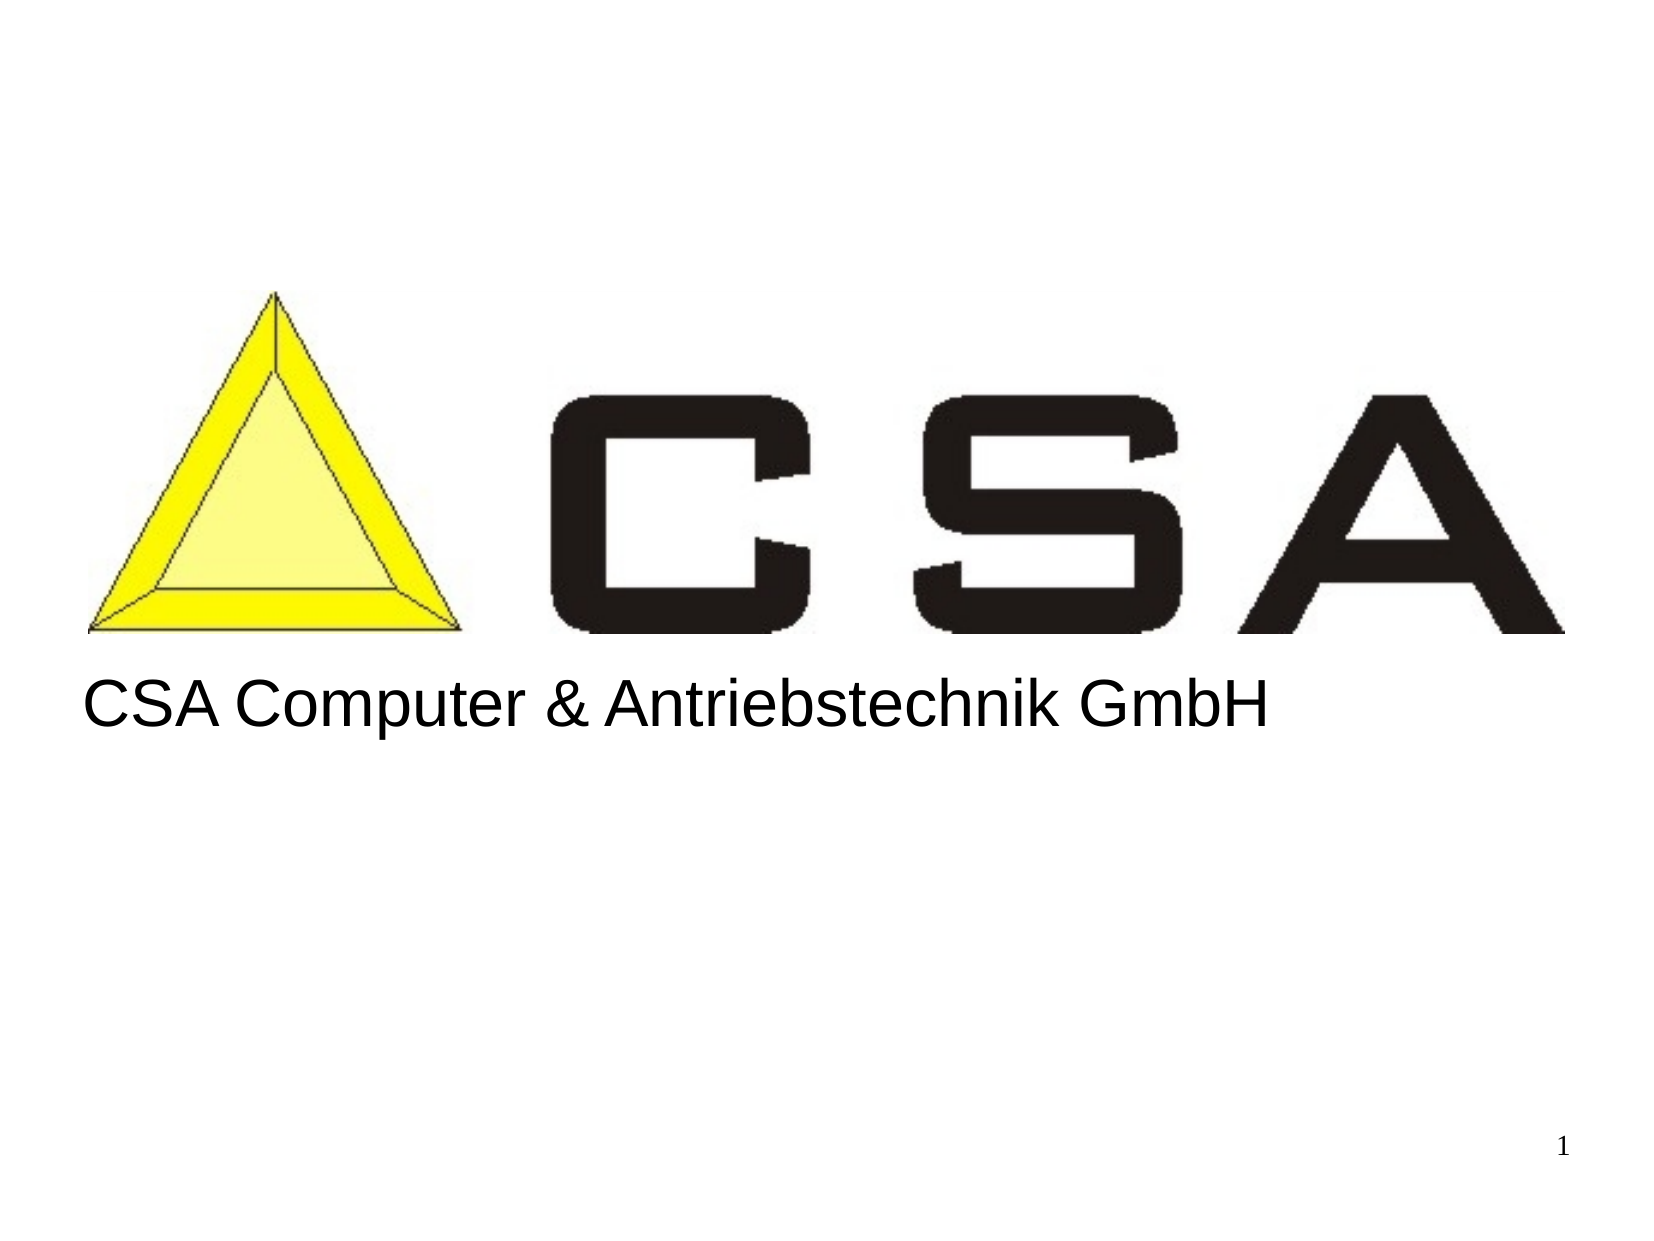

#
CSA Computer & Antriebstechnik GmbH
1